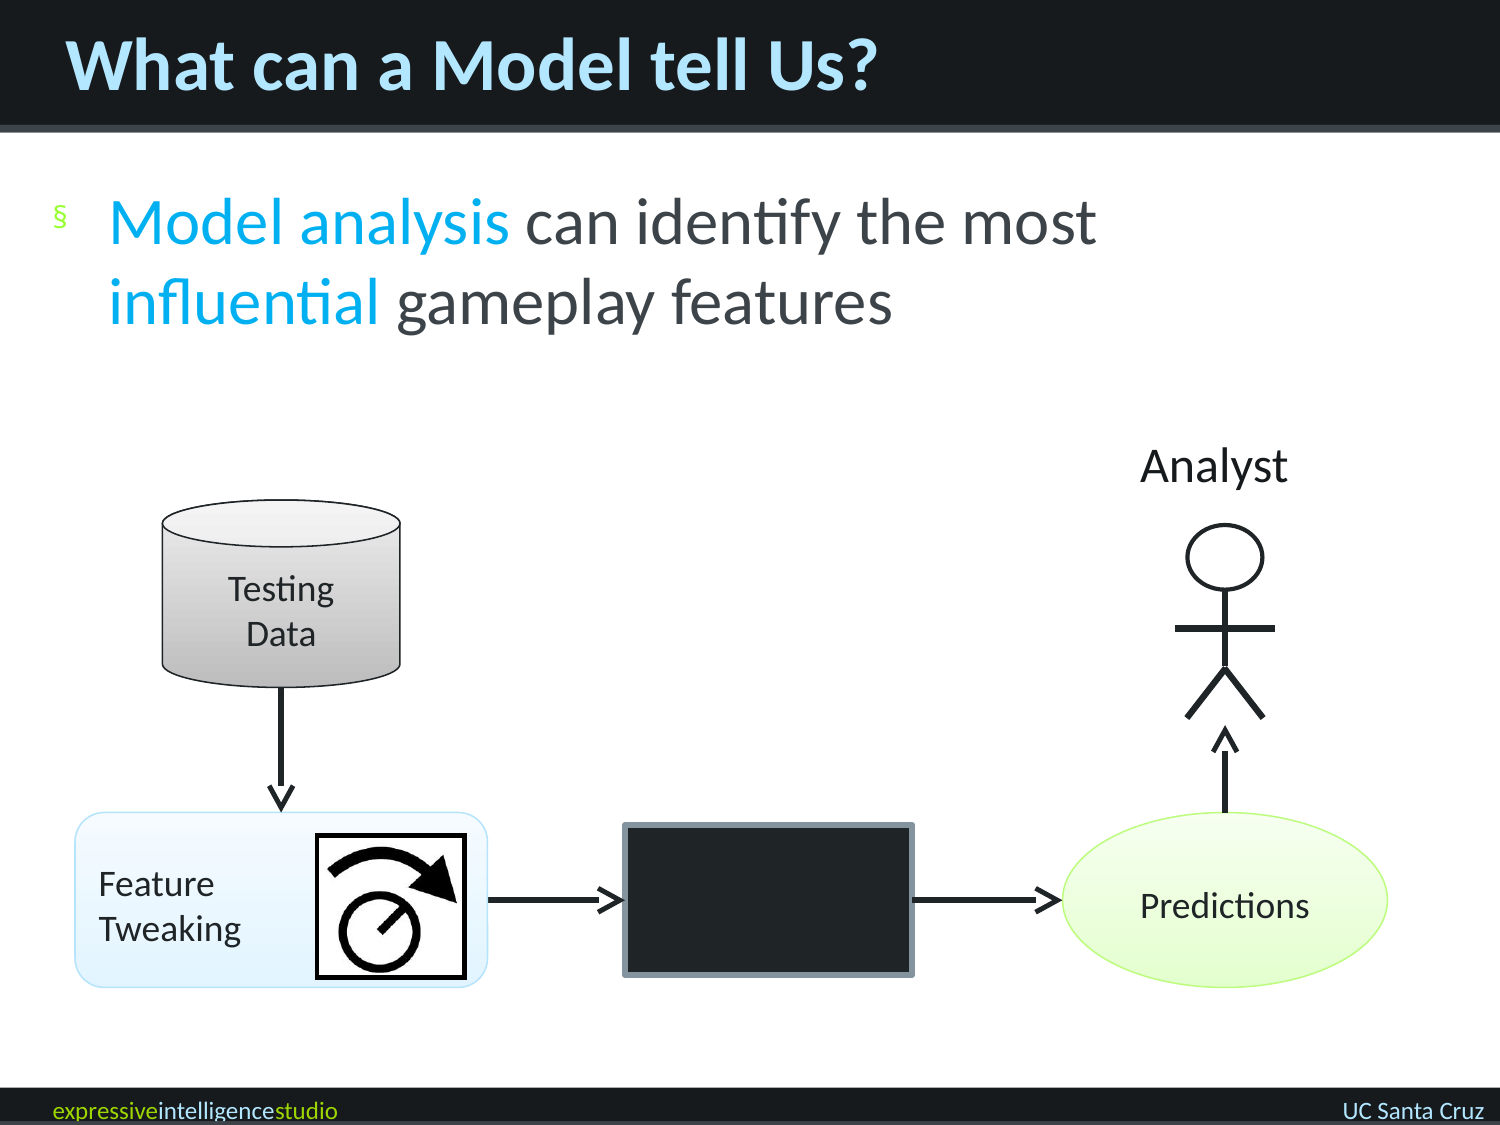

# What can a Model tell Us?
Model analysis can identify the most influential gameplay features
Analyst
Testing
Data
Feature
Tweaking
Predictions
Model